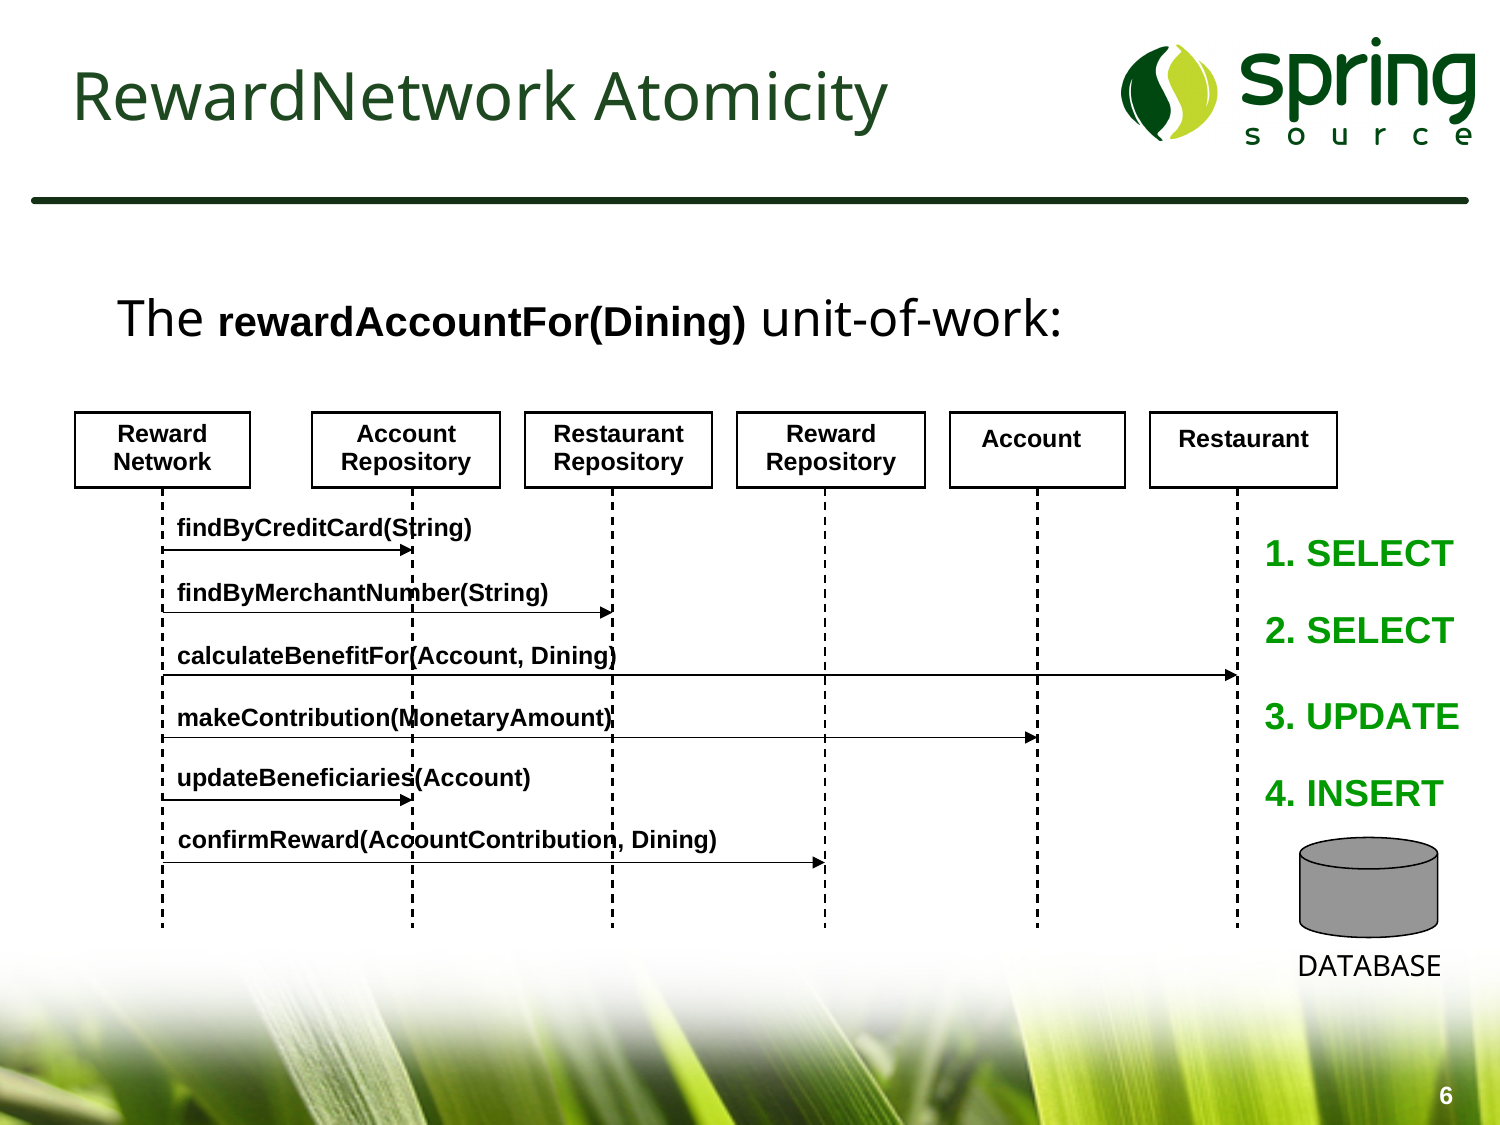

# RewardNetwork Atomicity
The rewardAccountFor(Dining) unit-of-work:
Reward
Network
Account
Repository
Restaurant
Repository
Reward
Repository
Account
Restaurant
findByCreditCard(String)
1. SELECT
findByMerchantNumber(String)
2. SELECT
calculateBenefitFor(Account, Dining)
3. UPDATE
makeContribution(MonetaryAmount)
updateBeneficiaries(Account)
4. INSERT
confirmReward(AccountContribution, Dining)
DATABASE